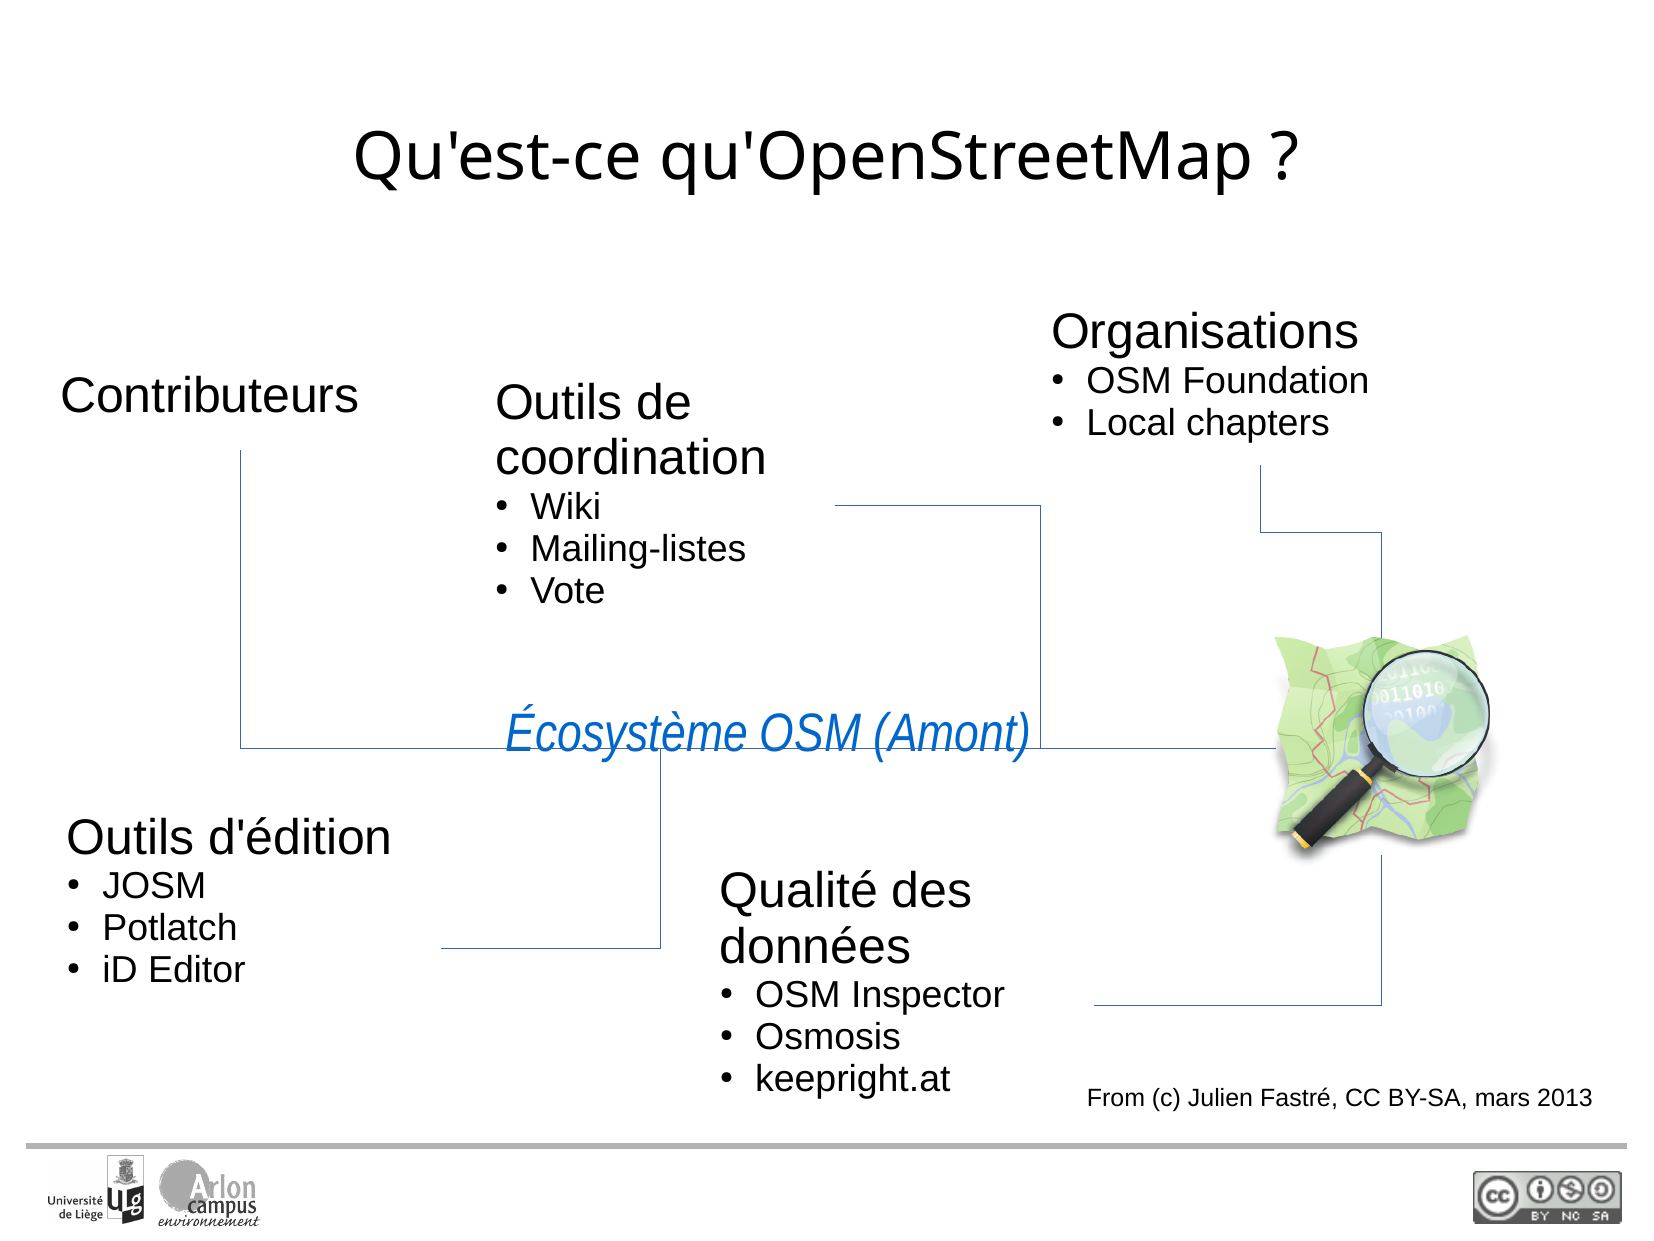

# Qu'est-ce qu'OpenStreetMap ?
Organisations
OSM Foundation
Local chapters
Contributeurs
Outils de coordination
Wiki
Mailing-listes
Vote
Écosystème OSM (Amont)
Outils d'édition
JOSM
Potlatch
iD Editor
Qualité des données
OSM Inspector
Osmosis
keepright.at
 From (c) Julien Fastré, CC BY-SA, mars 2013